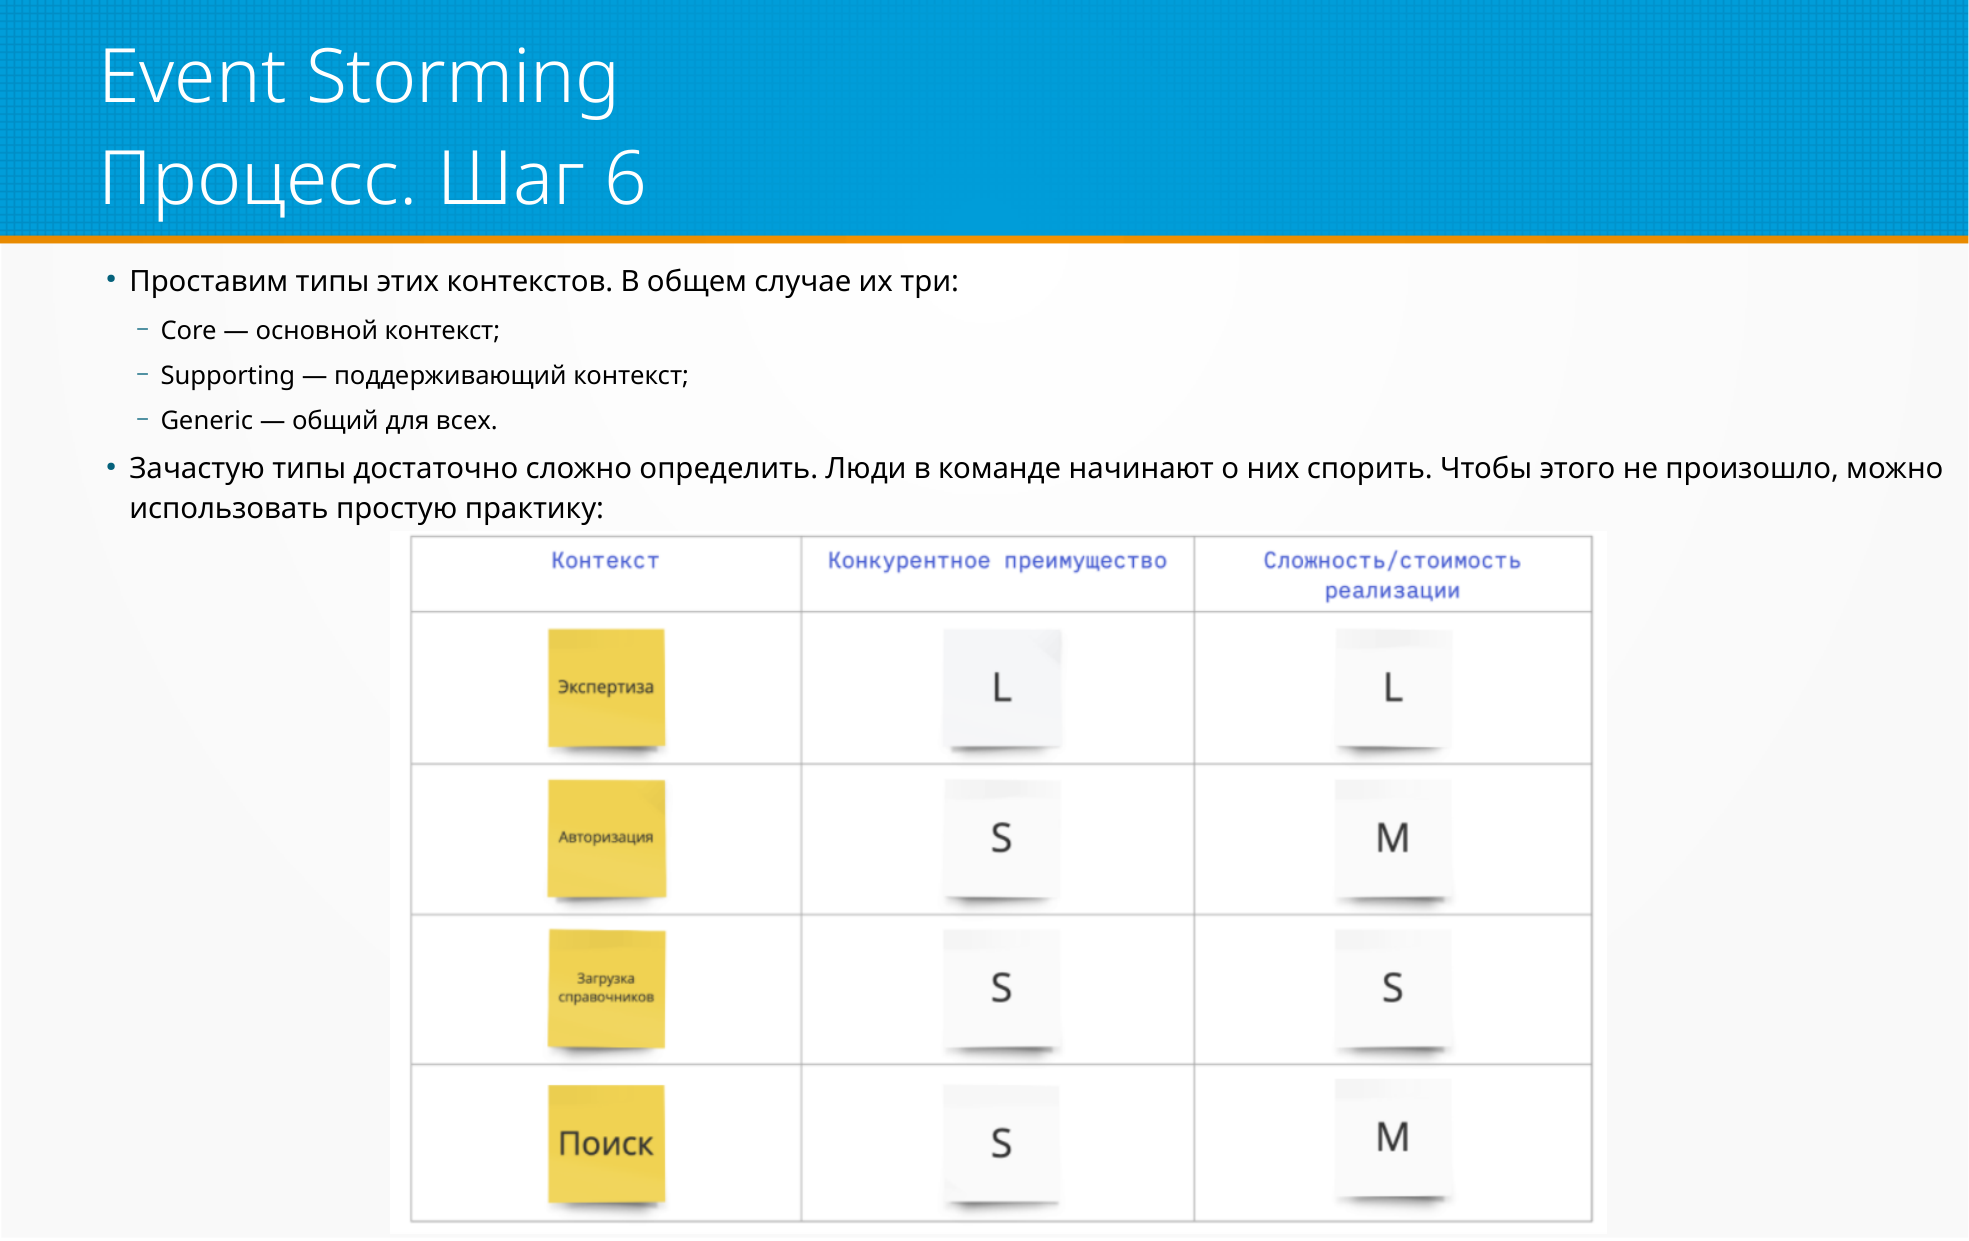

# Event Storming Процесс. Шаг 6
Проставим типы этих контекстов. В общем случае их три:
Core — основной контекст;
Supporting — поддерживающий контекст;
Generic — общий для всех.
Зачастую типы достаточно сложно определить. Люди в команде начинают о них спорить. Чтобы этого не произошло, можно использовать простую практику: